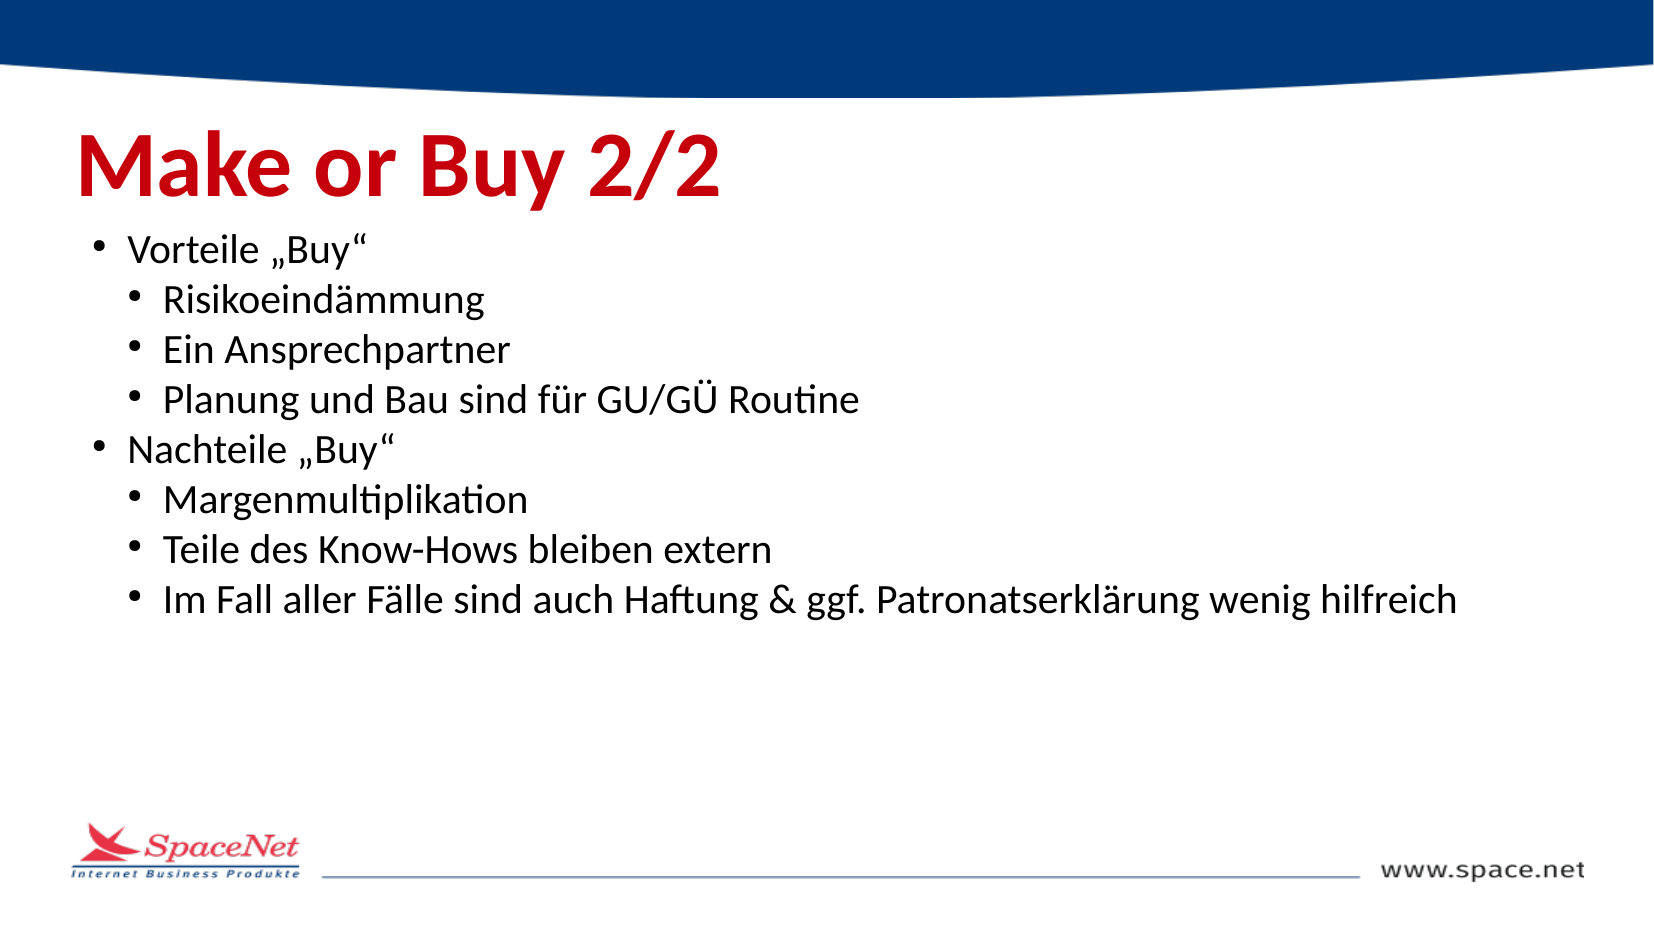

Make or Buy 2/2
Vorteile „Buy“
Risikoeindämmung
Ein Ansprechpartner
Planung und Bau sind für GU/GÜ Routine
Nachteile „Buy“
Margenmultiplikation
Teile des Know-Hows bleiben extern
Im Fall aller Fälle sind auch Haftung & ggf. Patronatserklärung wenig hilfreich